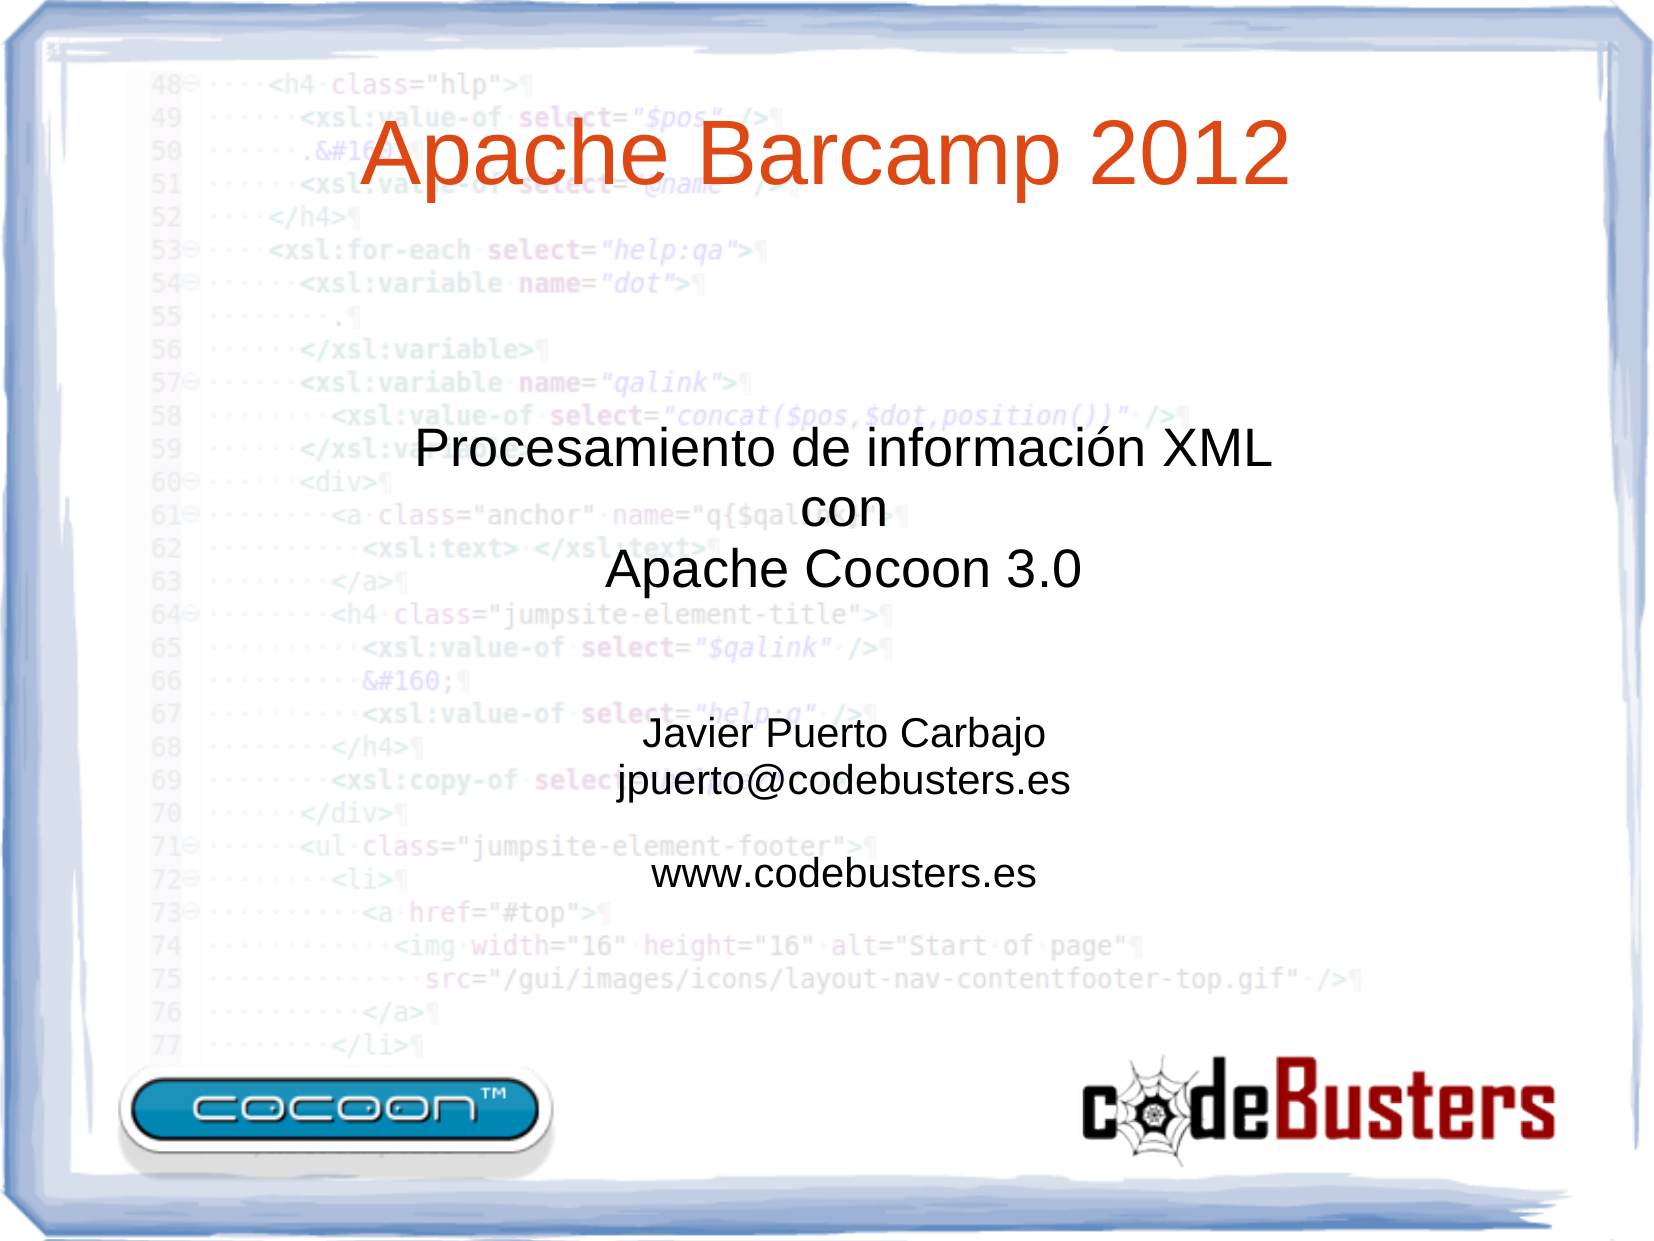

# Apache Barcamp 2012
Procesamiento de información XML
con
Apache Cocoon 3.0
Javier Puerto Carbajo
jpuerto@codebusters.es
www.codebusters.es